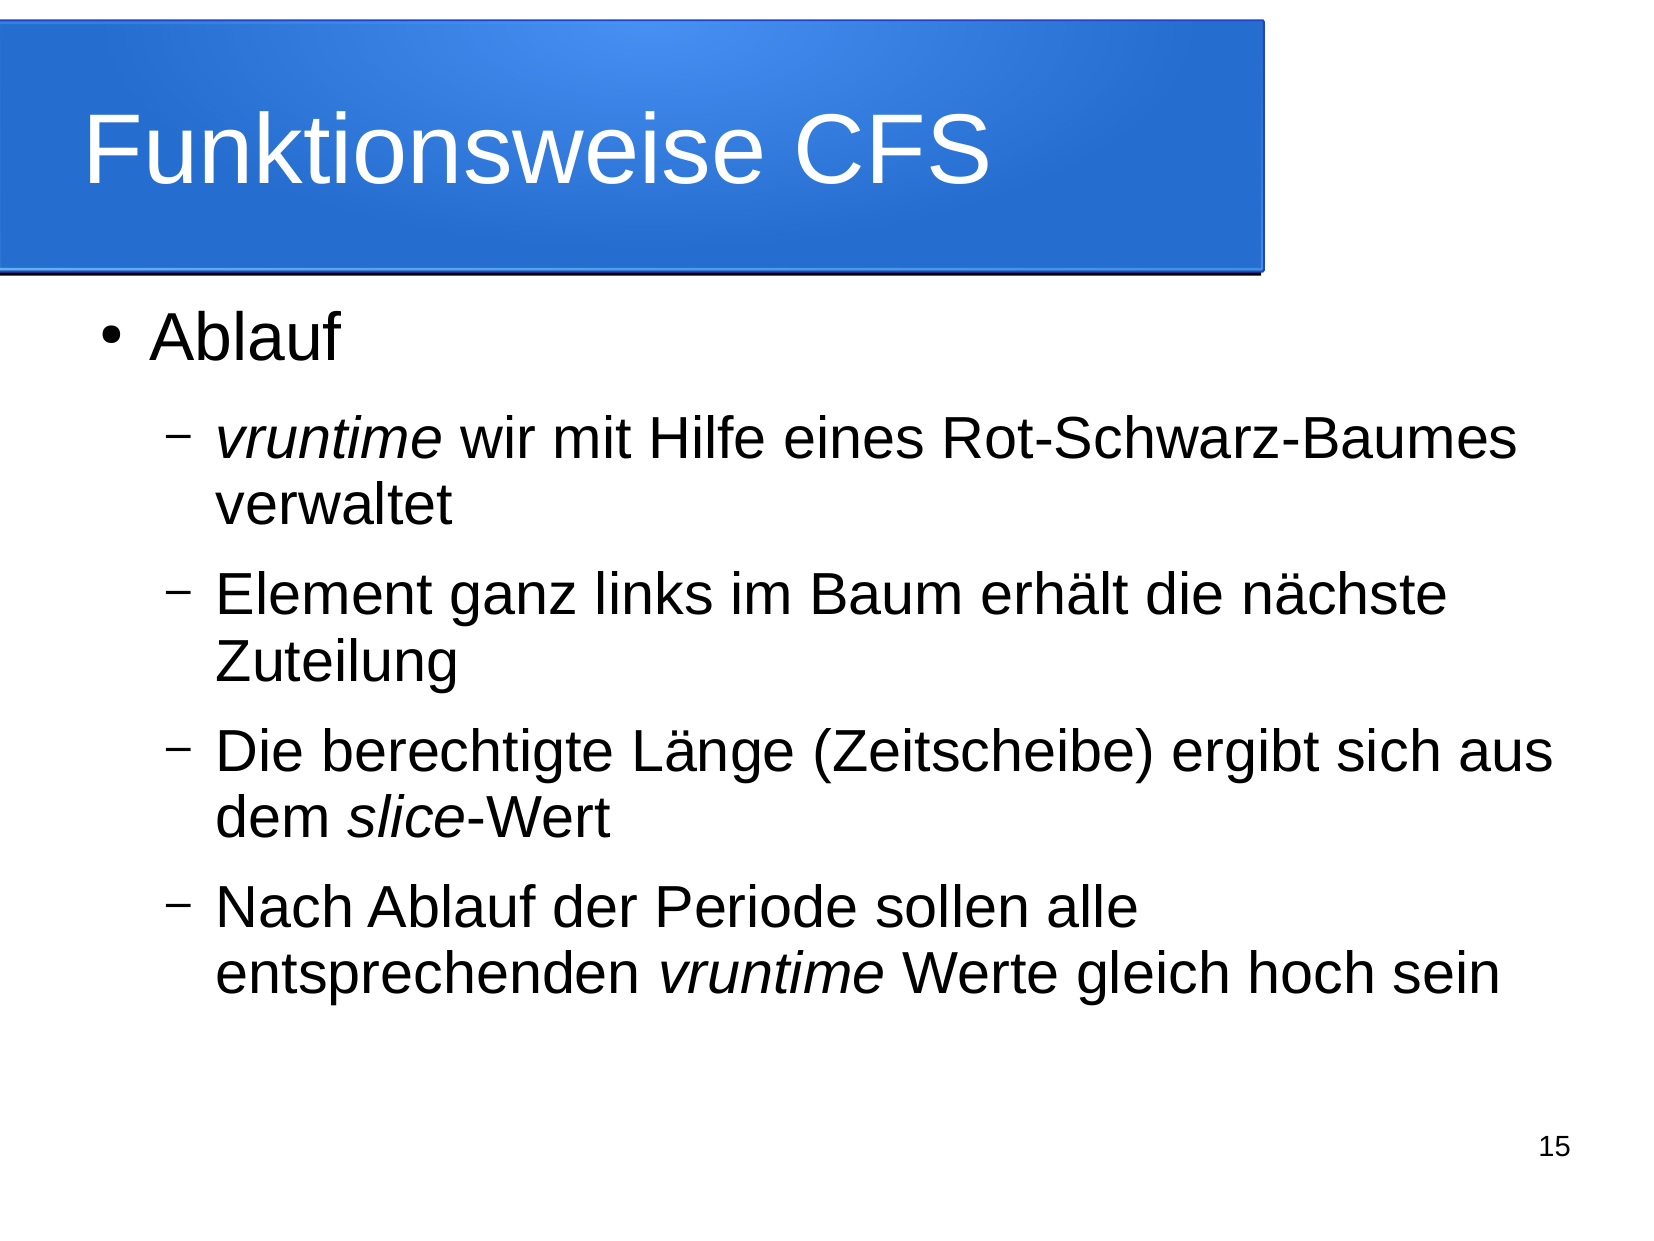

# Funktionsweise CFS
Ablauf
vruntime wir mit Hilfe eines Rot-Schwarz-Baumes verwaltet
Element ganz links im Baum erhält die nächste Zuteilung
Die berechtigte Länge (Zeitscheibe) ergibt sich aus dem slice-Wert
Nach Ablauf der Periode sollen alle entsprechenden vruntime Werte gleich hoch sein
15